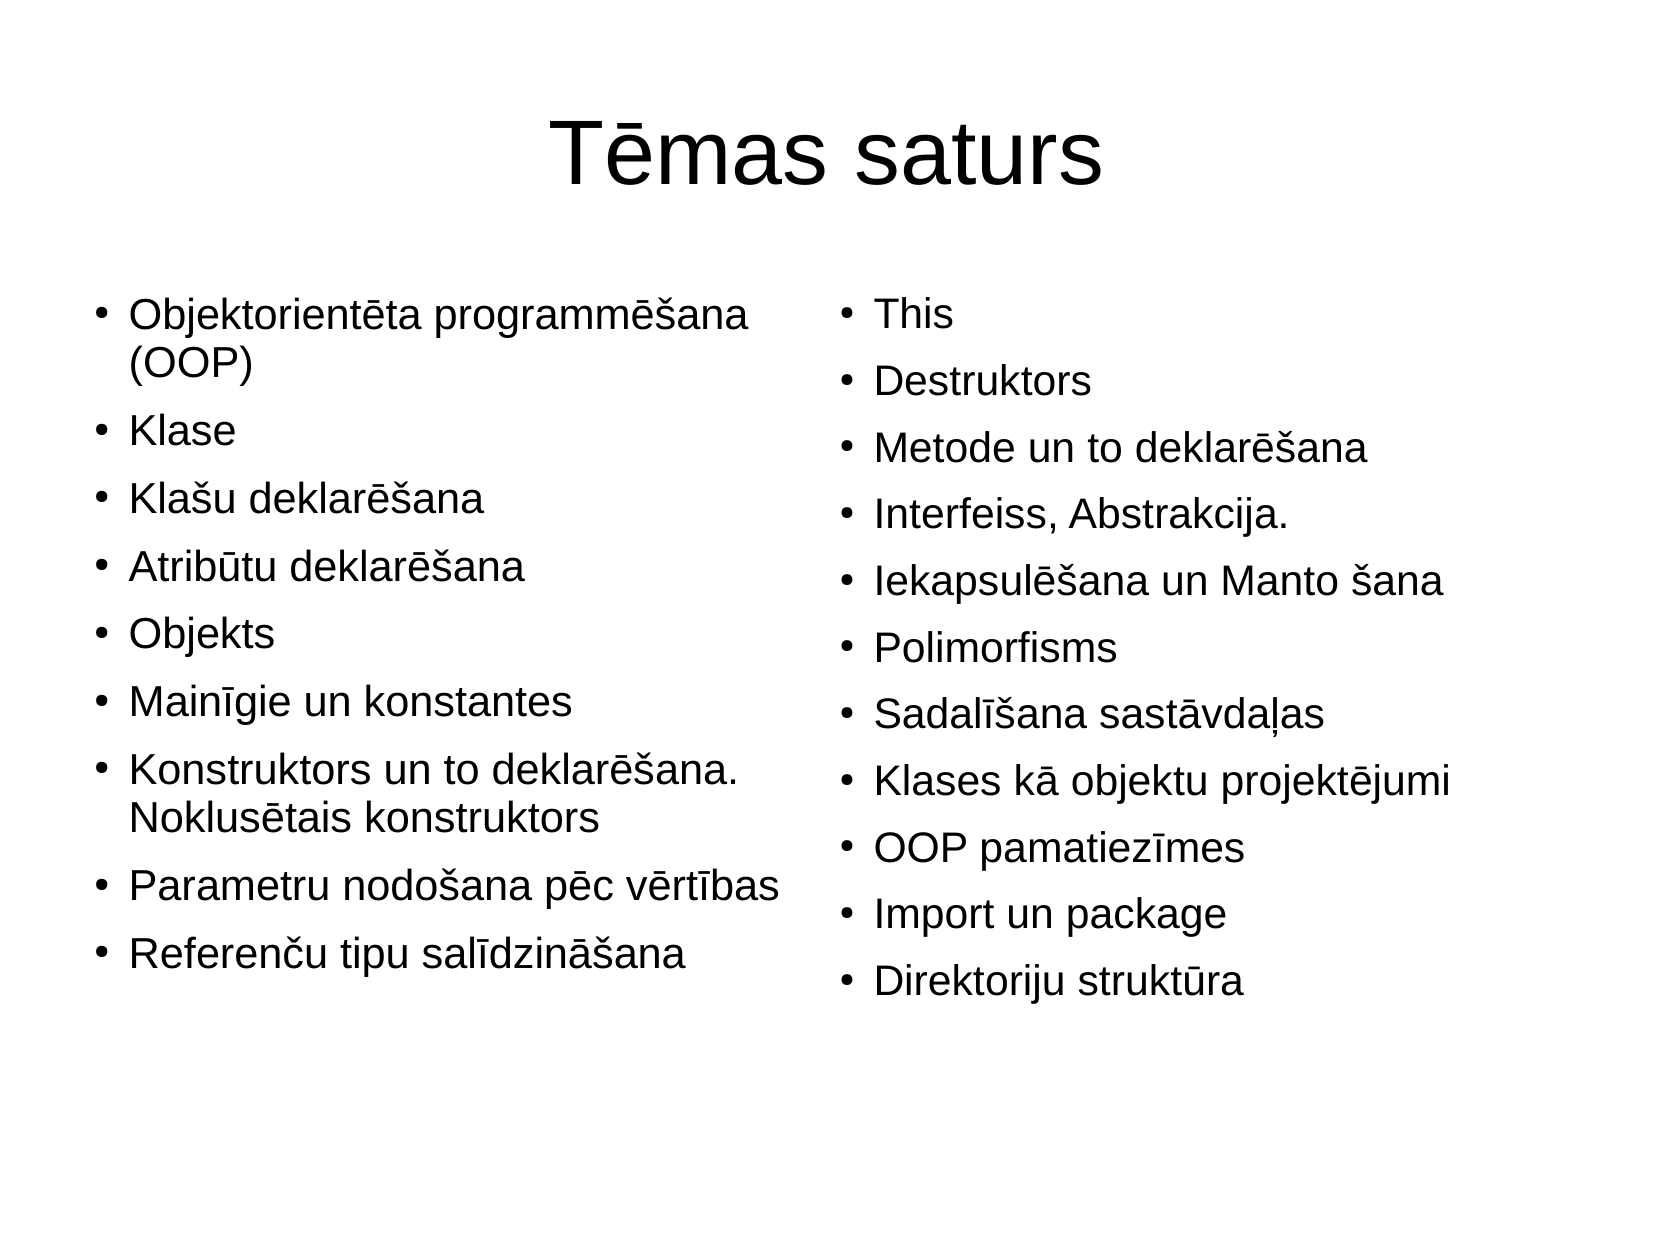

# Tēmas saturs
Objektorientēta programmēšana (OOP)
Klase
Klašu deklarēšana
Atribūtu deklarēšana
Objekts
Mainīgie un konstantes
Konstruktors un to deklarēšana. Noklusētais konstruktors
Parametru nodošana pēc vērtības
Referenču tipu salīdzināšana
This
Destruktors
Metode un to deklarēšana
Interfeiss, Abstrakcija.
Iekapsulēšana un Manto šana
Polimorfisms
Sadalīšana sastāvdaļas
Klases kā objektu projektējumi
OOP pamatiezīmes
Import un package
Direktoriju struktūra